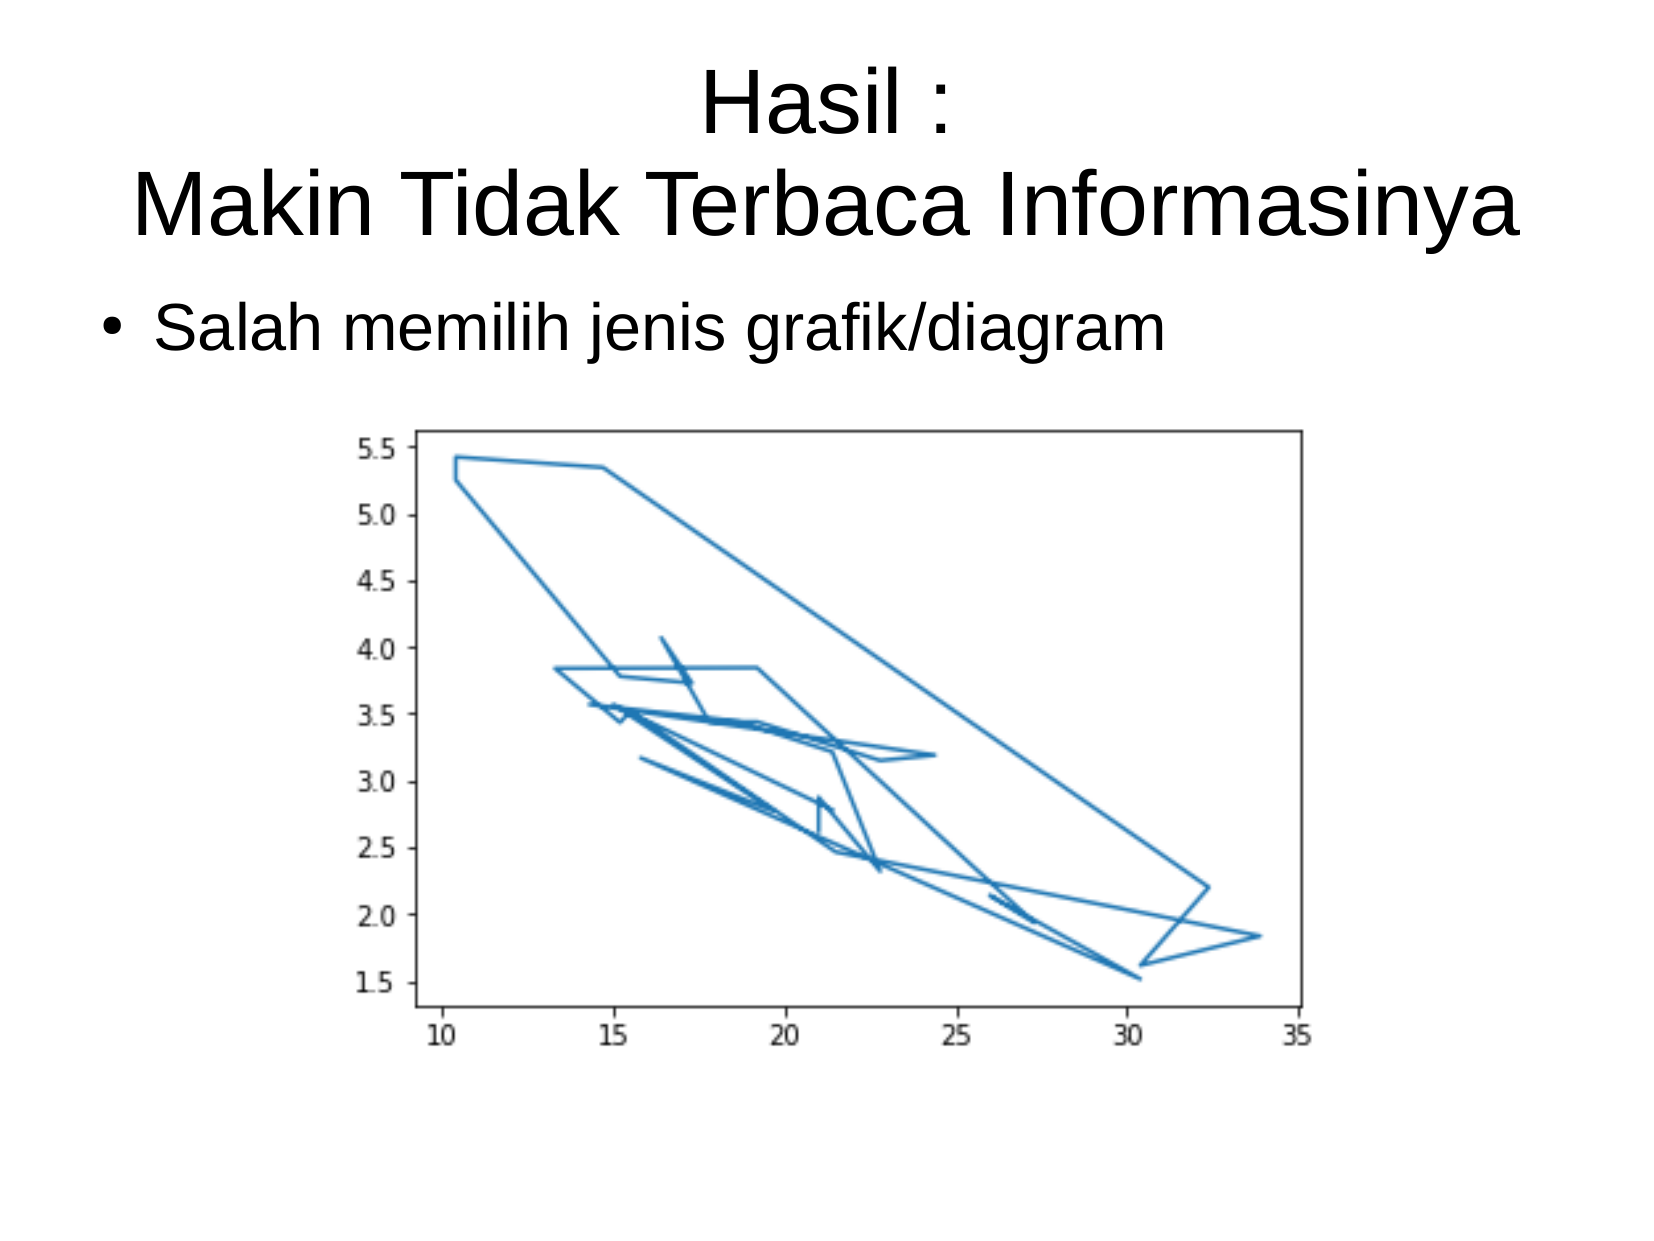

# Hasil : Makin Tidak Terbaca Informasinya
Salah memilih jenis grafik/diagram